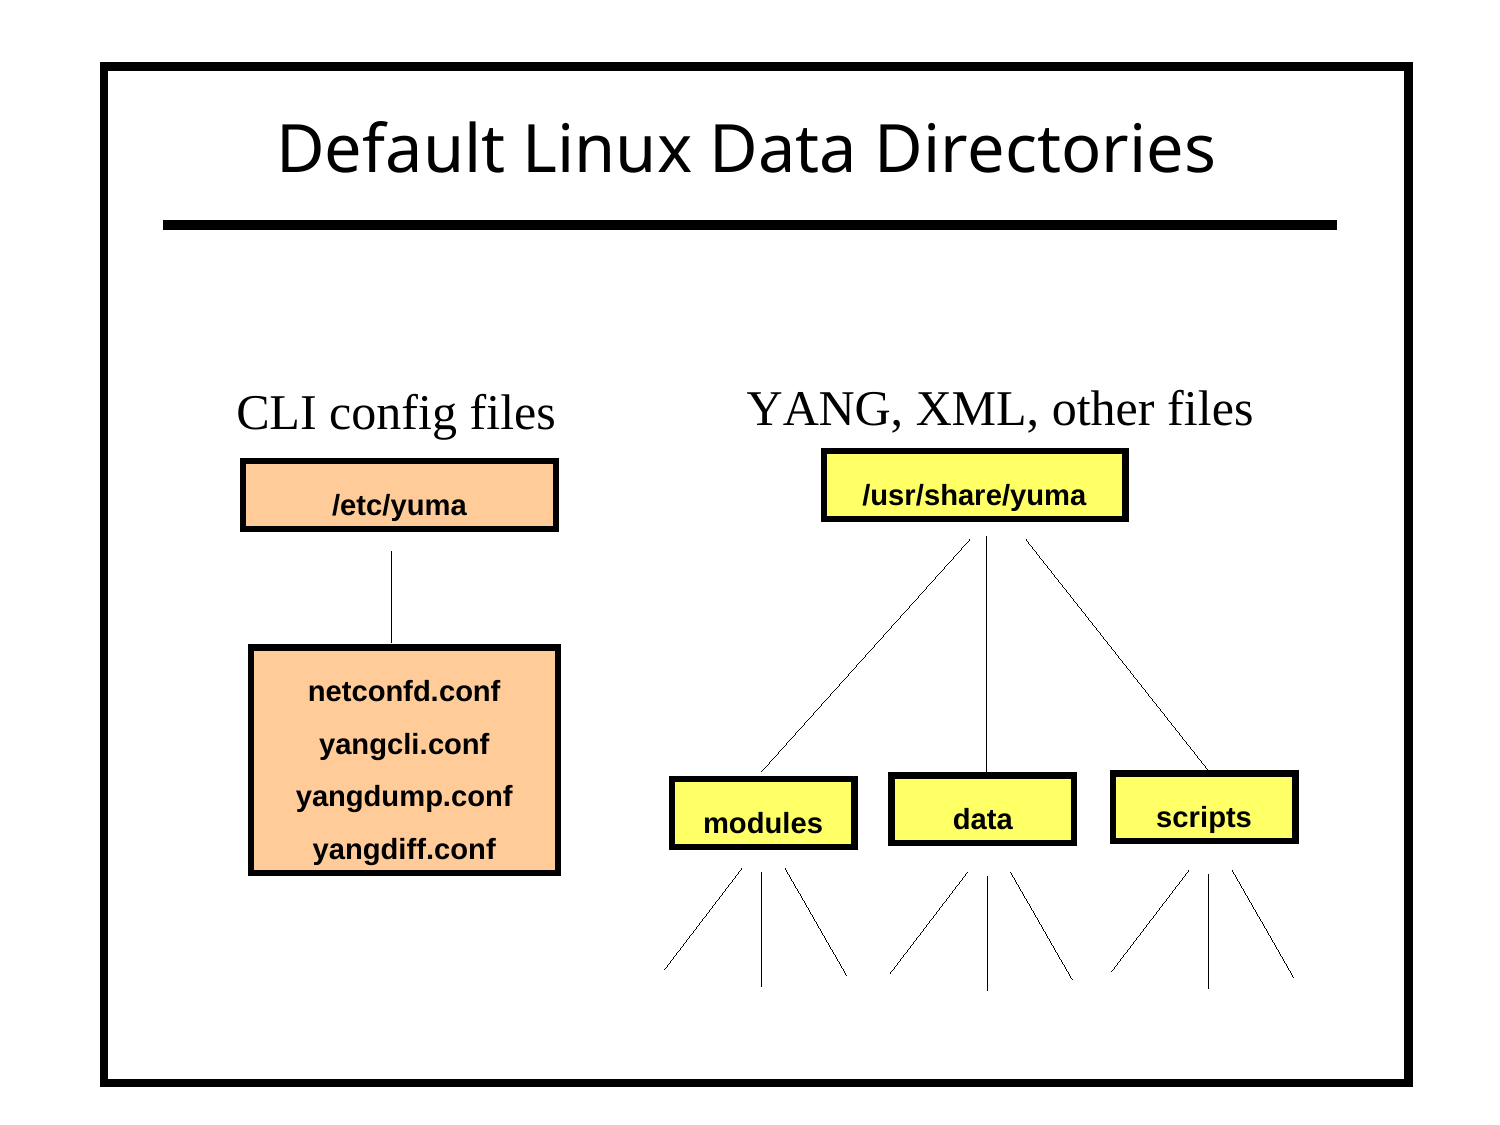

# Default Linux Data Directories
YANG, XML, other files
CLI config files
/usr/share/yuma
/etc/yuma
netconfd.conf
yangcli.conf
yangdump.conf
yangdiff.conf
scripts
data
modules